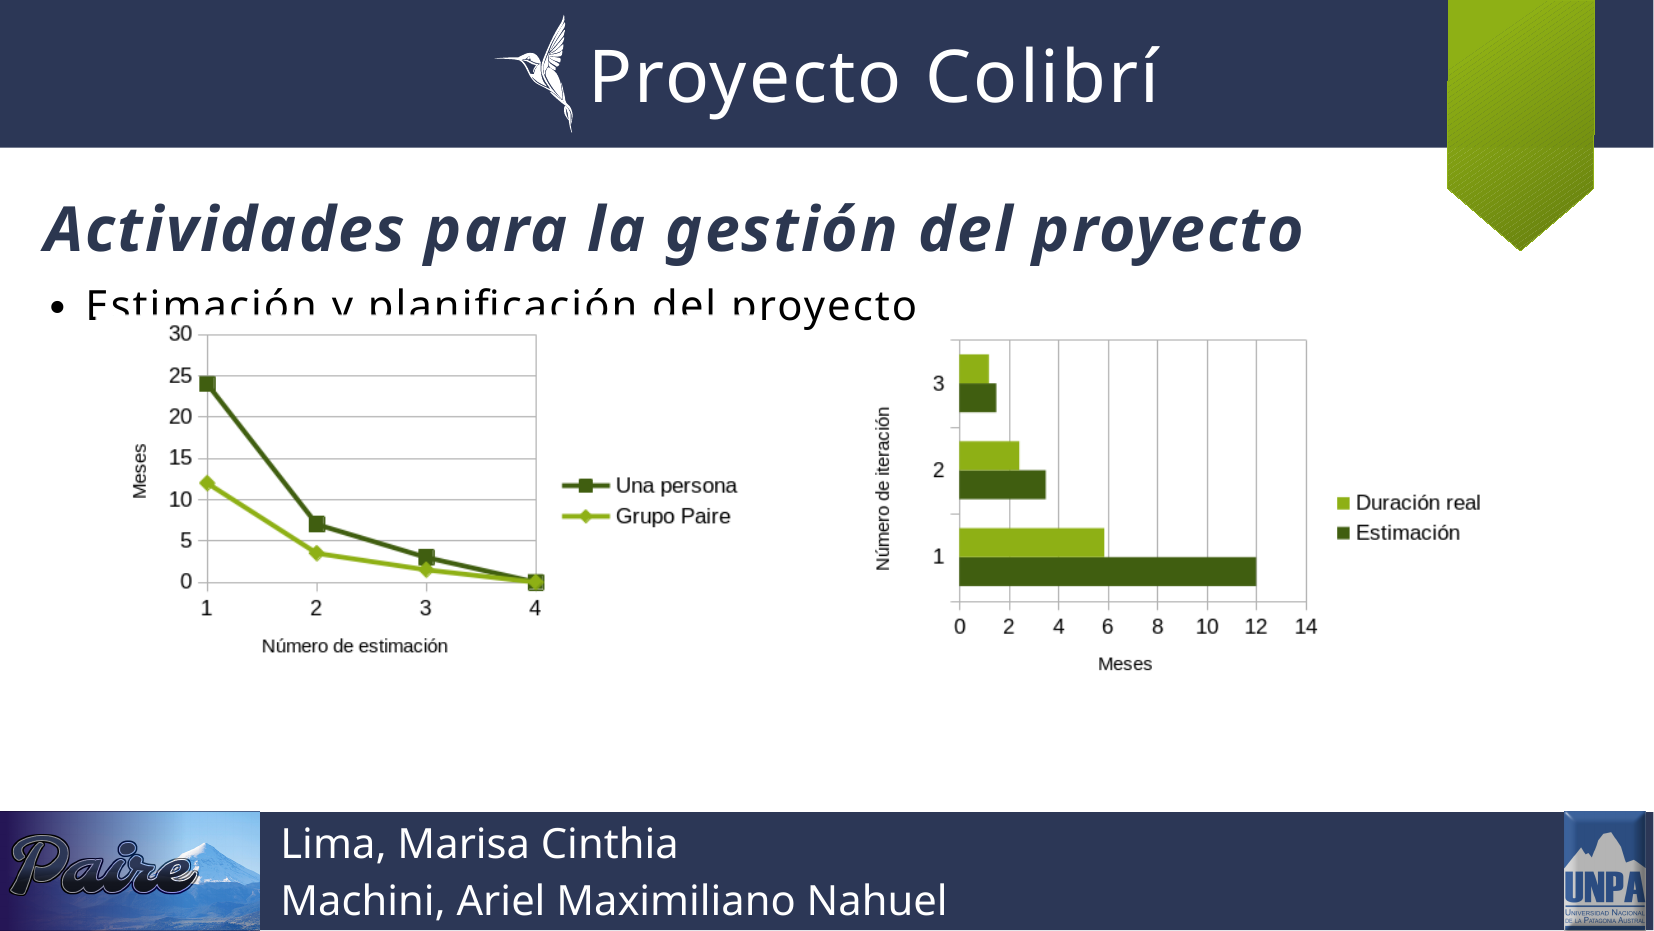

Proyecto Colibrí
Actividades para la gestión del proyecto
∙ Estimación y planificación del proyecto
Lima, Marisa Cinthia
Machini, Ariel Maximiliano Nahuel